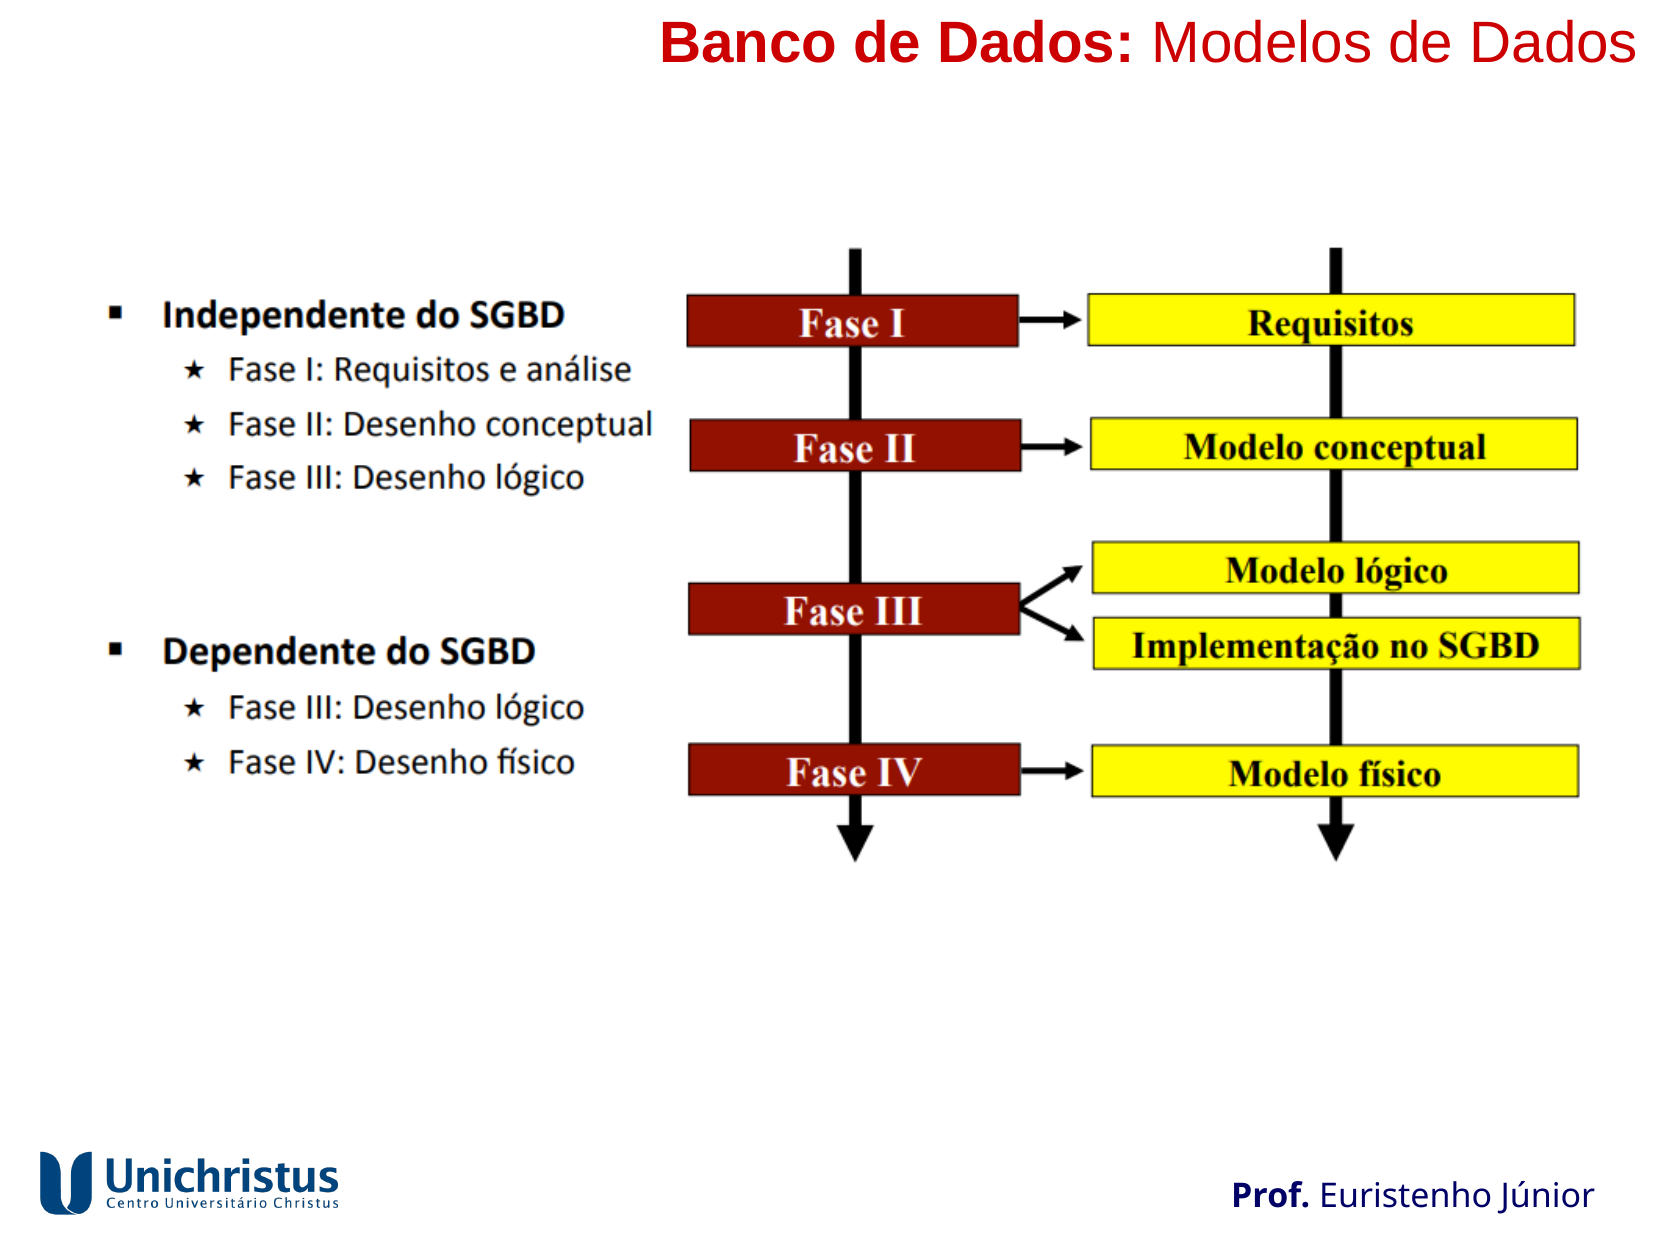

Banco de Dados: Modelos de Dados
Prof. Euristenho Júnior